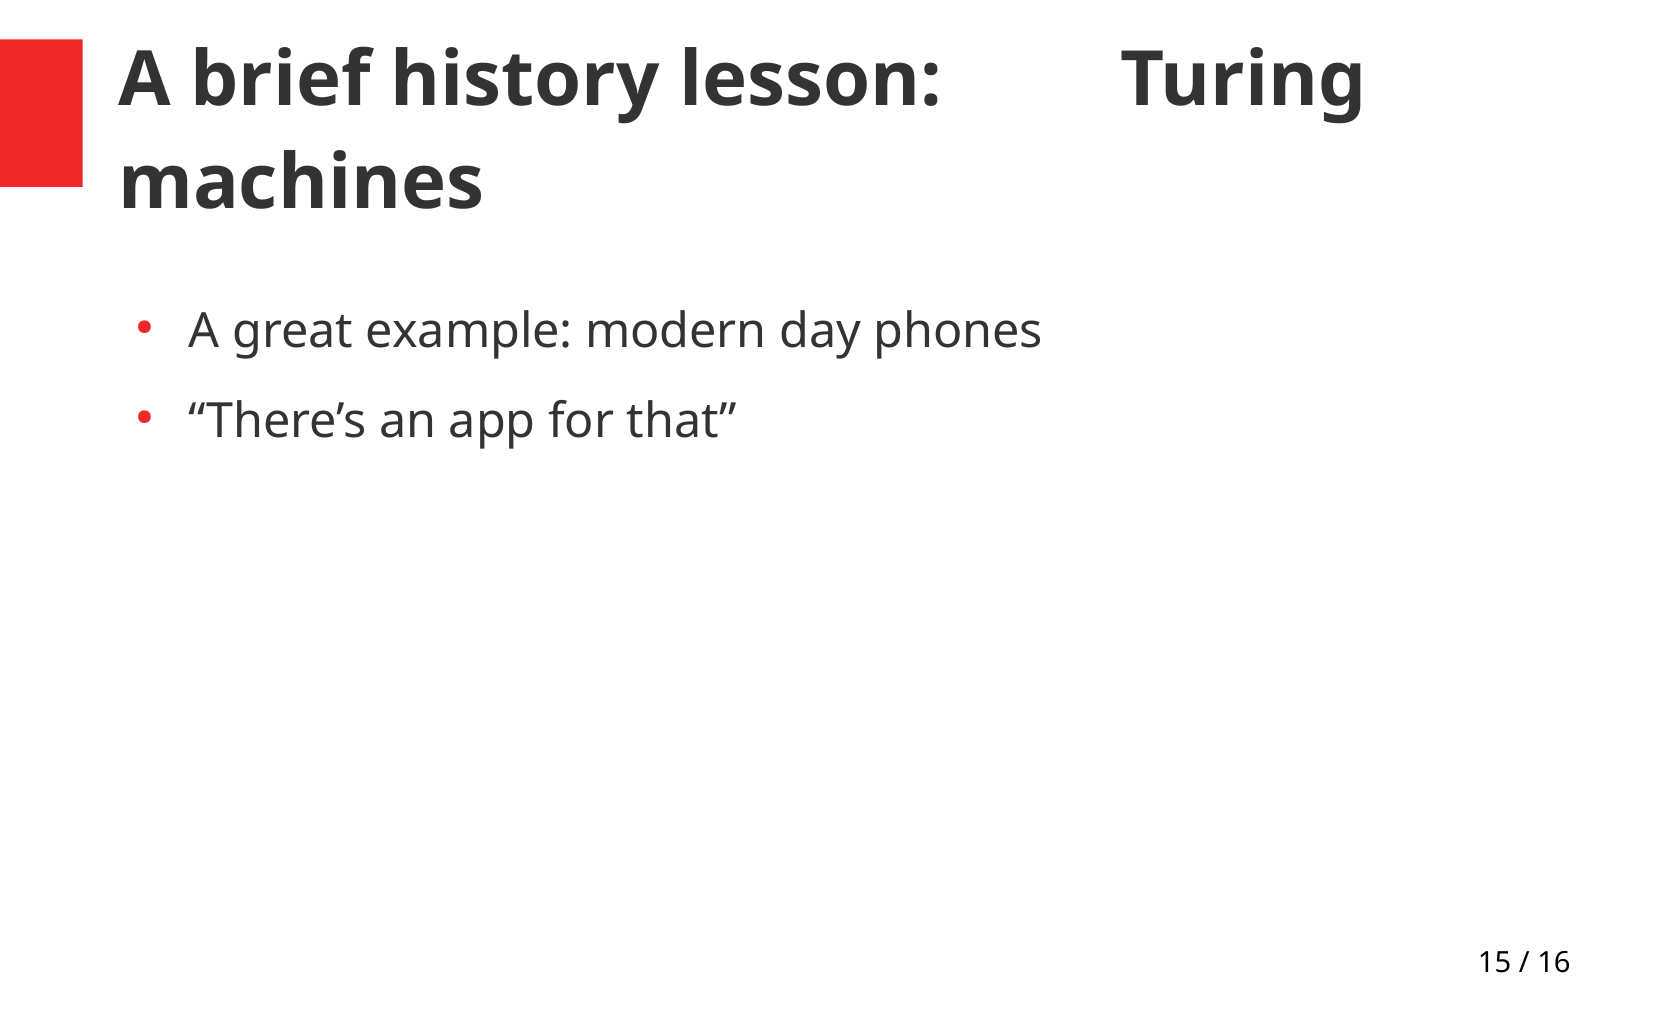

# A brief history lesson: Turing machines
A great example: modern day phones
“There’s an app for that”
15